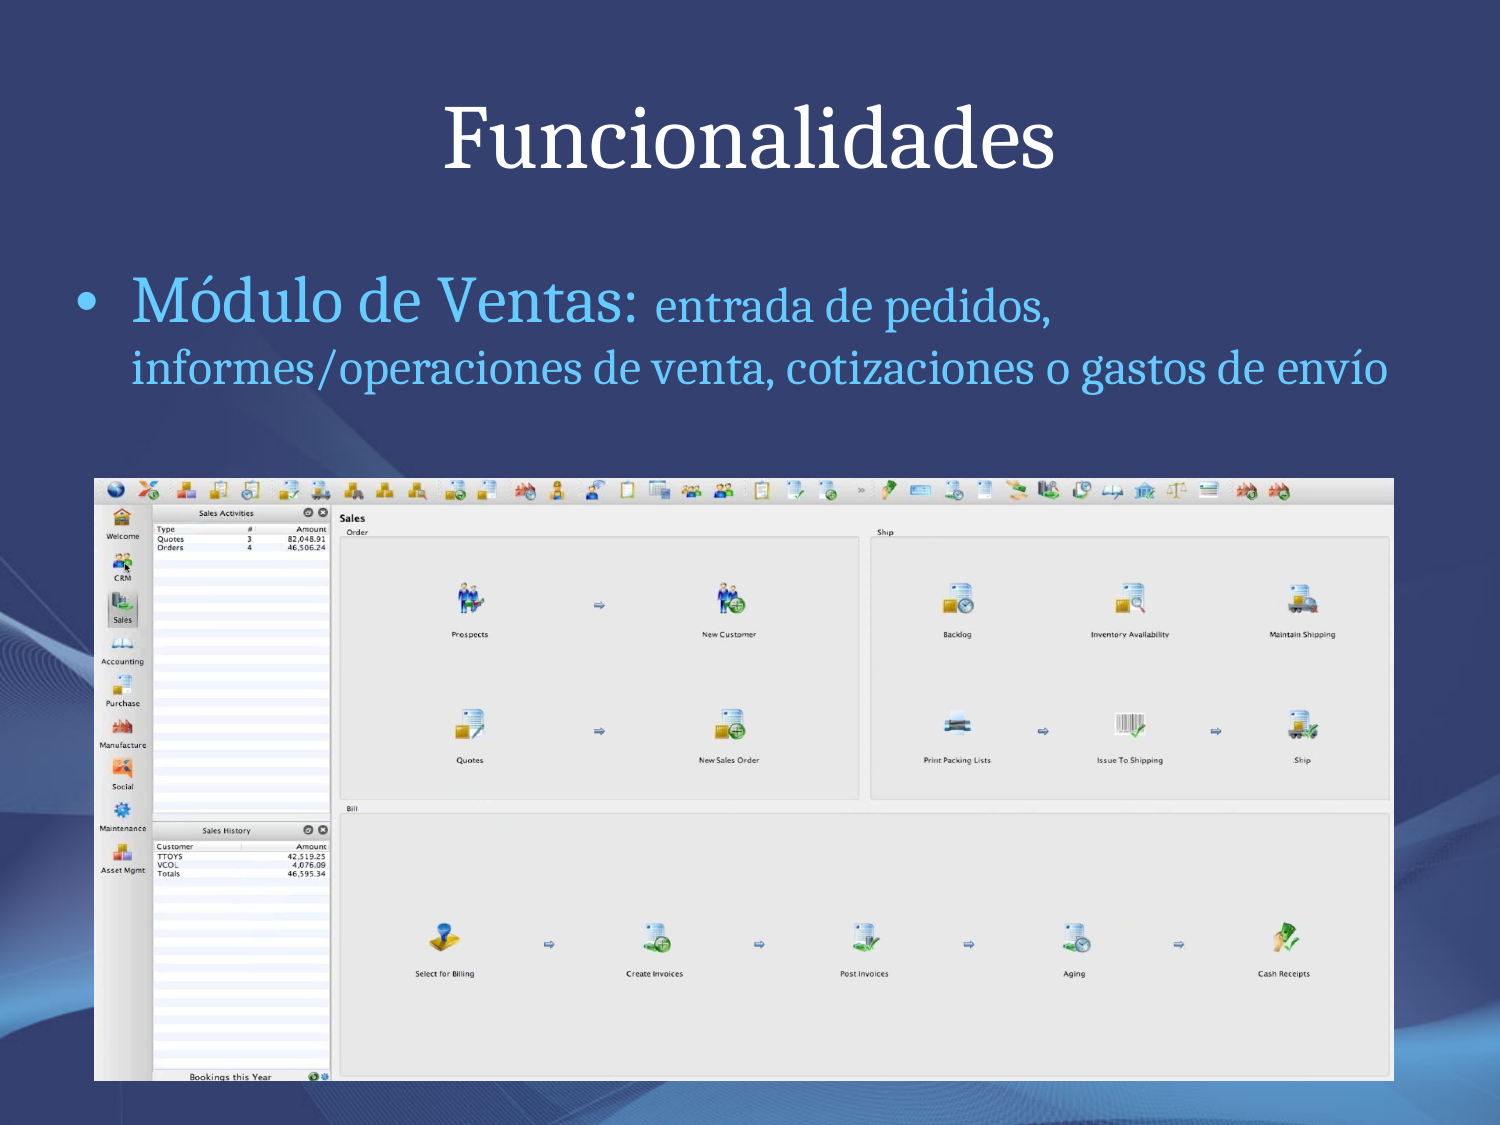

# Funcionalidades
Módulo de Ventas: entrada de pedidos, informes/operaciones de venta, cotizaciones o gastos de envío